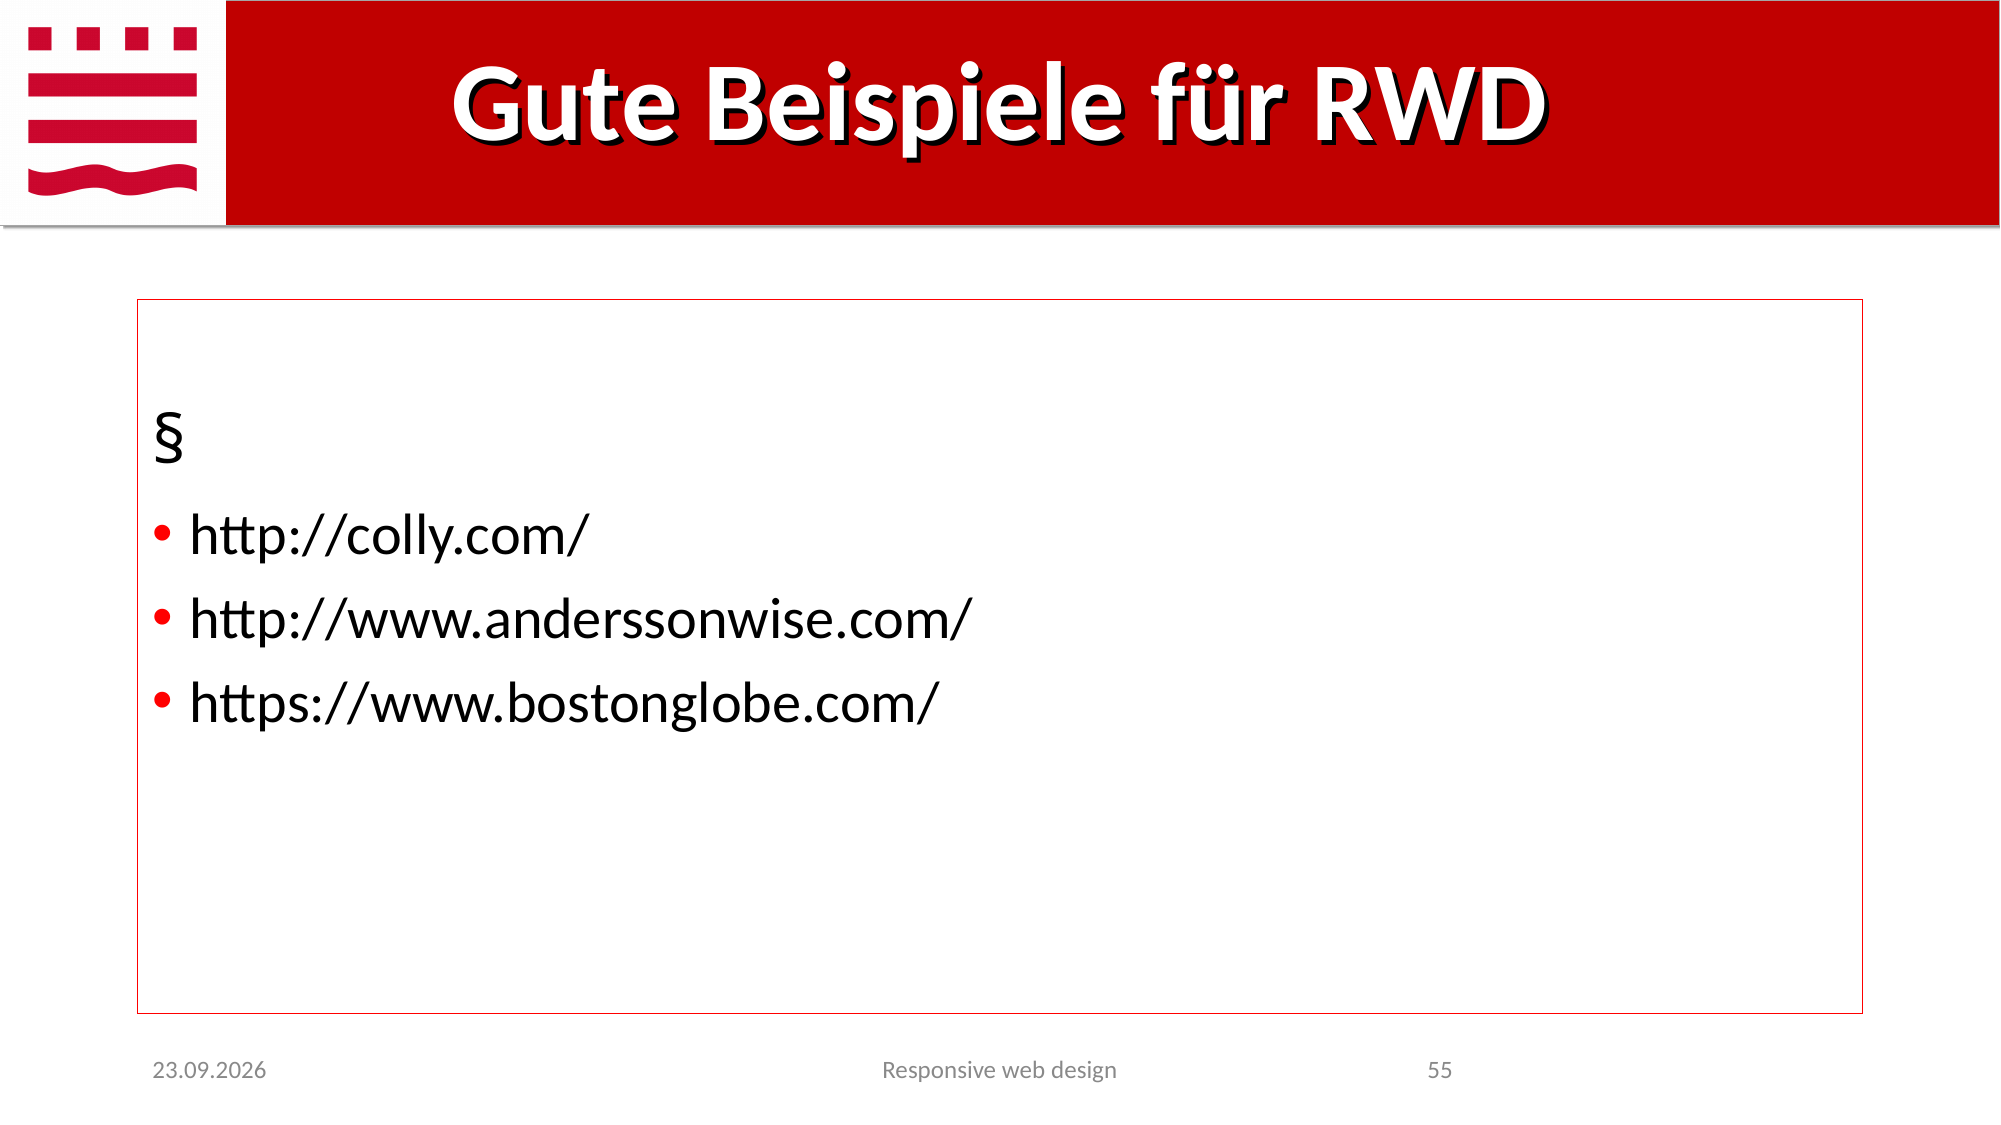

Gute Beispiele für RWD
# Vor- und Nachteile
http://colly.com/
http://www.anderssonwise.com/
https://www.bostonglobe.com/
Responsive web design
55